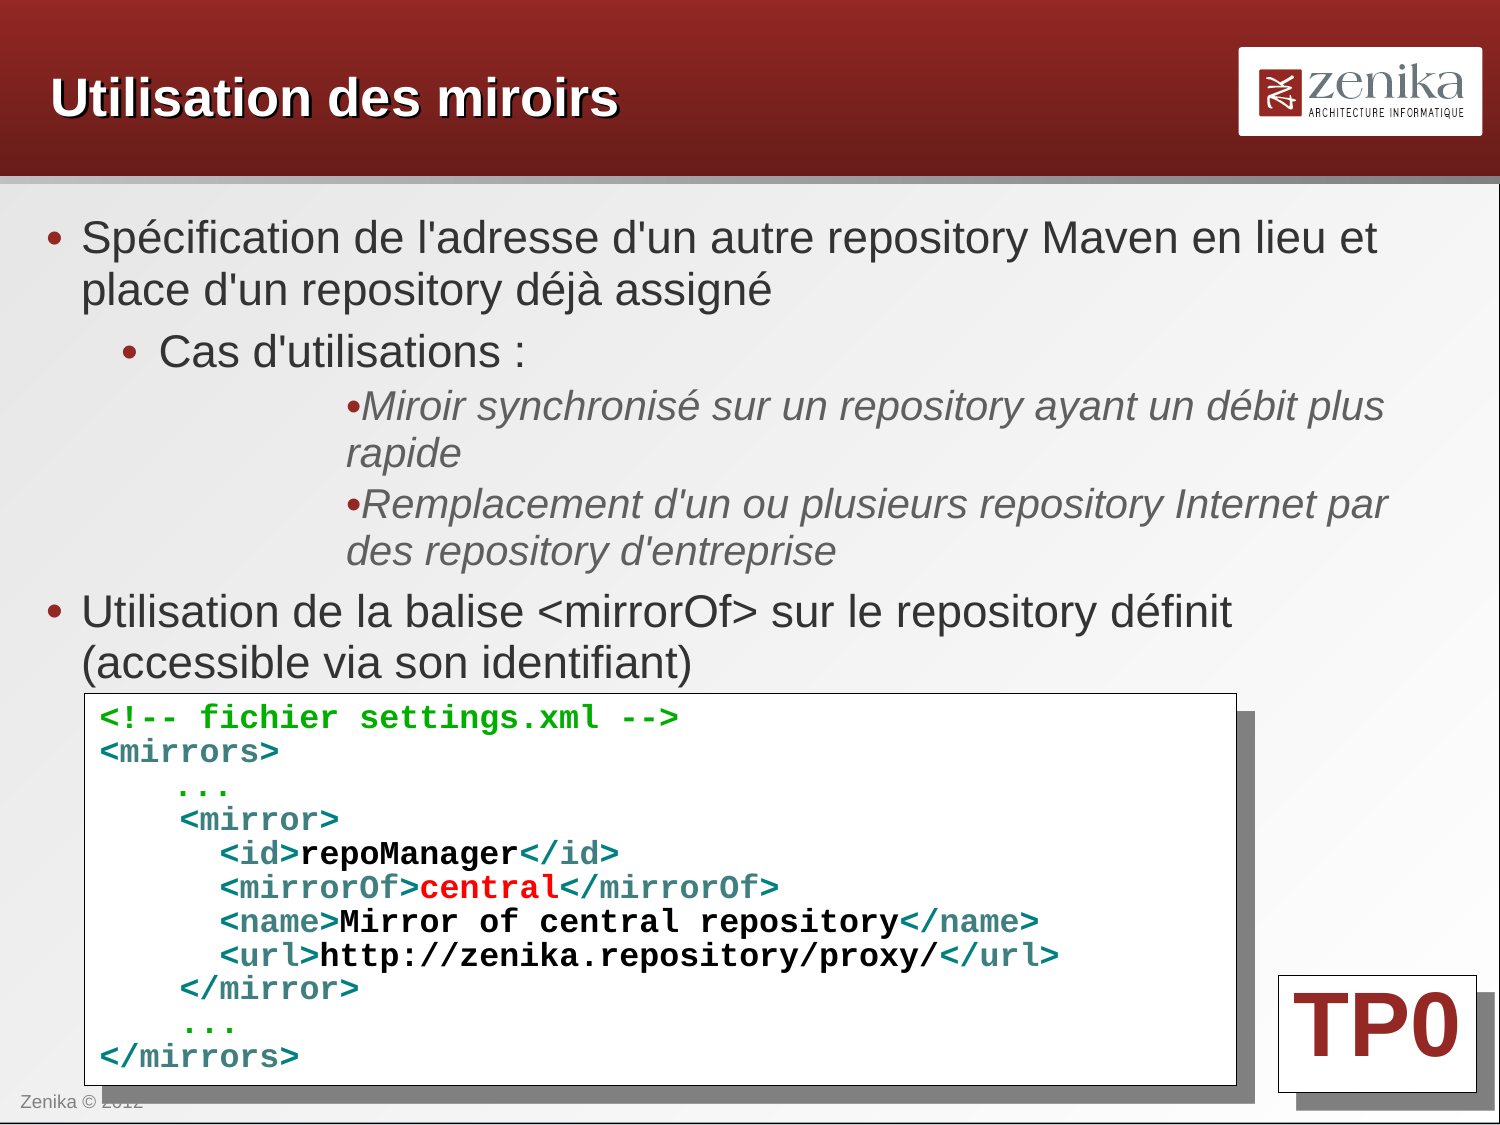

# Utilisation des miroirs
Spécification de l'adresse d'un autre repository Maven en lieu et place d'un repository déjà assigné
Cas d'utilisations :
Miroir synchronisé sur un repository ayant un débit plus rapide
Remplacement d'un ou plusieurs repository Internet par des repository d'entreprise
Utilisation de la balise <mirrorOf> sur le repository définit (accessible via son identifiant)
<!-- fichier settings.xml -->
<mirrors>
	...
 <mirror>
 <id>repoManager</id>
 <mirrorOf>central</mirrorOf>
 <name>Mirror of central repository</name>
 <url>http://zenika.repository/proxy/</url>
 </mirror>
 ...
</mirrors>
TP0